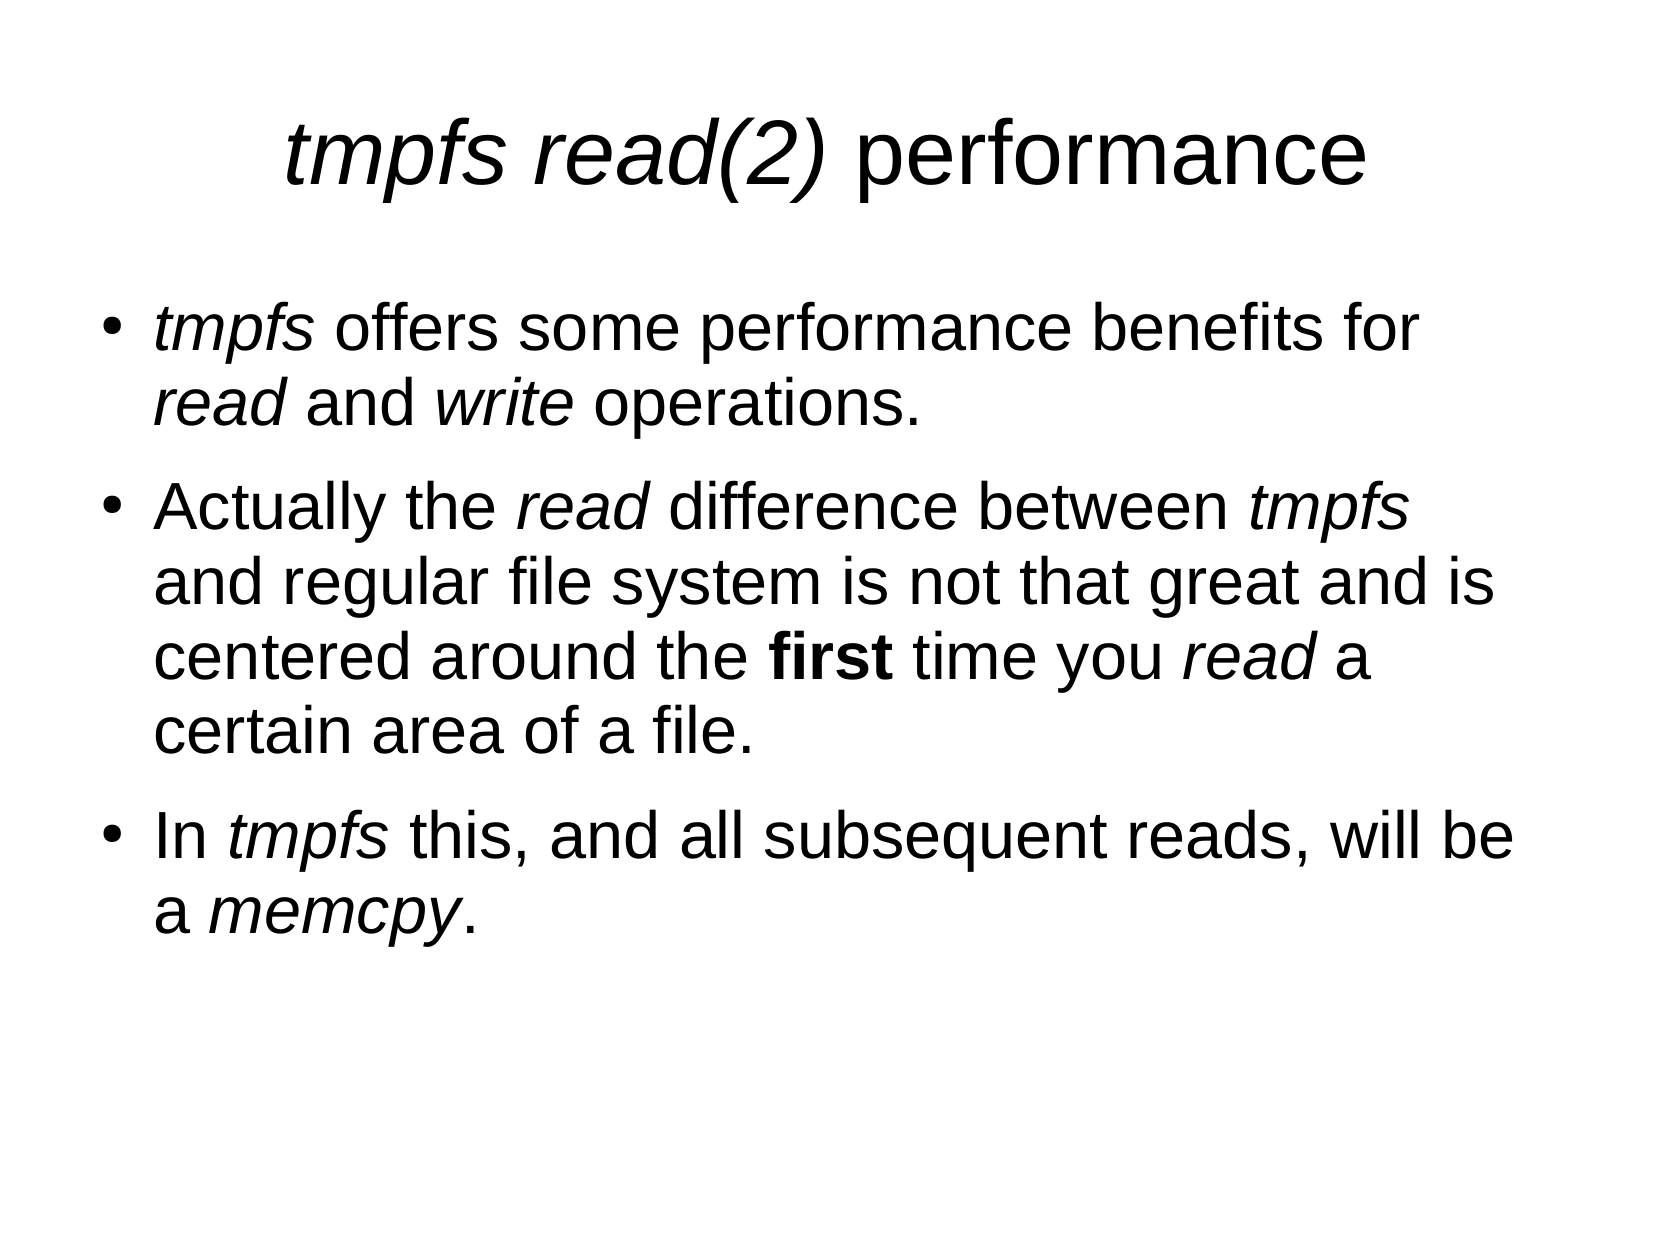

# tmpfs read(2) performance
tmpfs offers some performance benefits for read and write operations.
Actually the read difference between tmpfs and regular file system is not that great and is centered around the first time you read a certain area of a file.
In tmpfs this, and all subsequent reads, will be a memcpy.